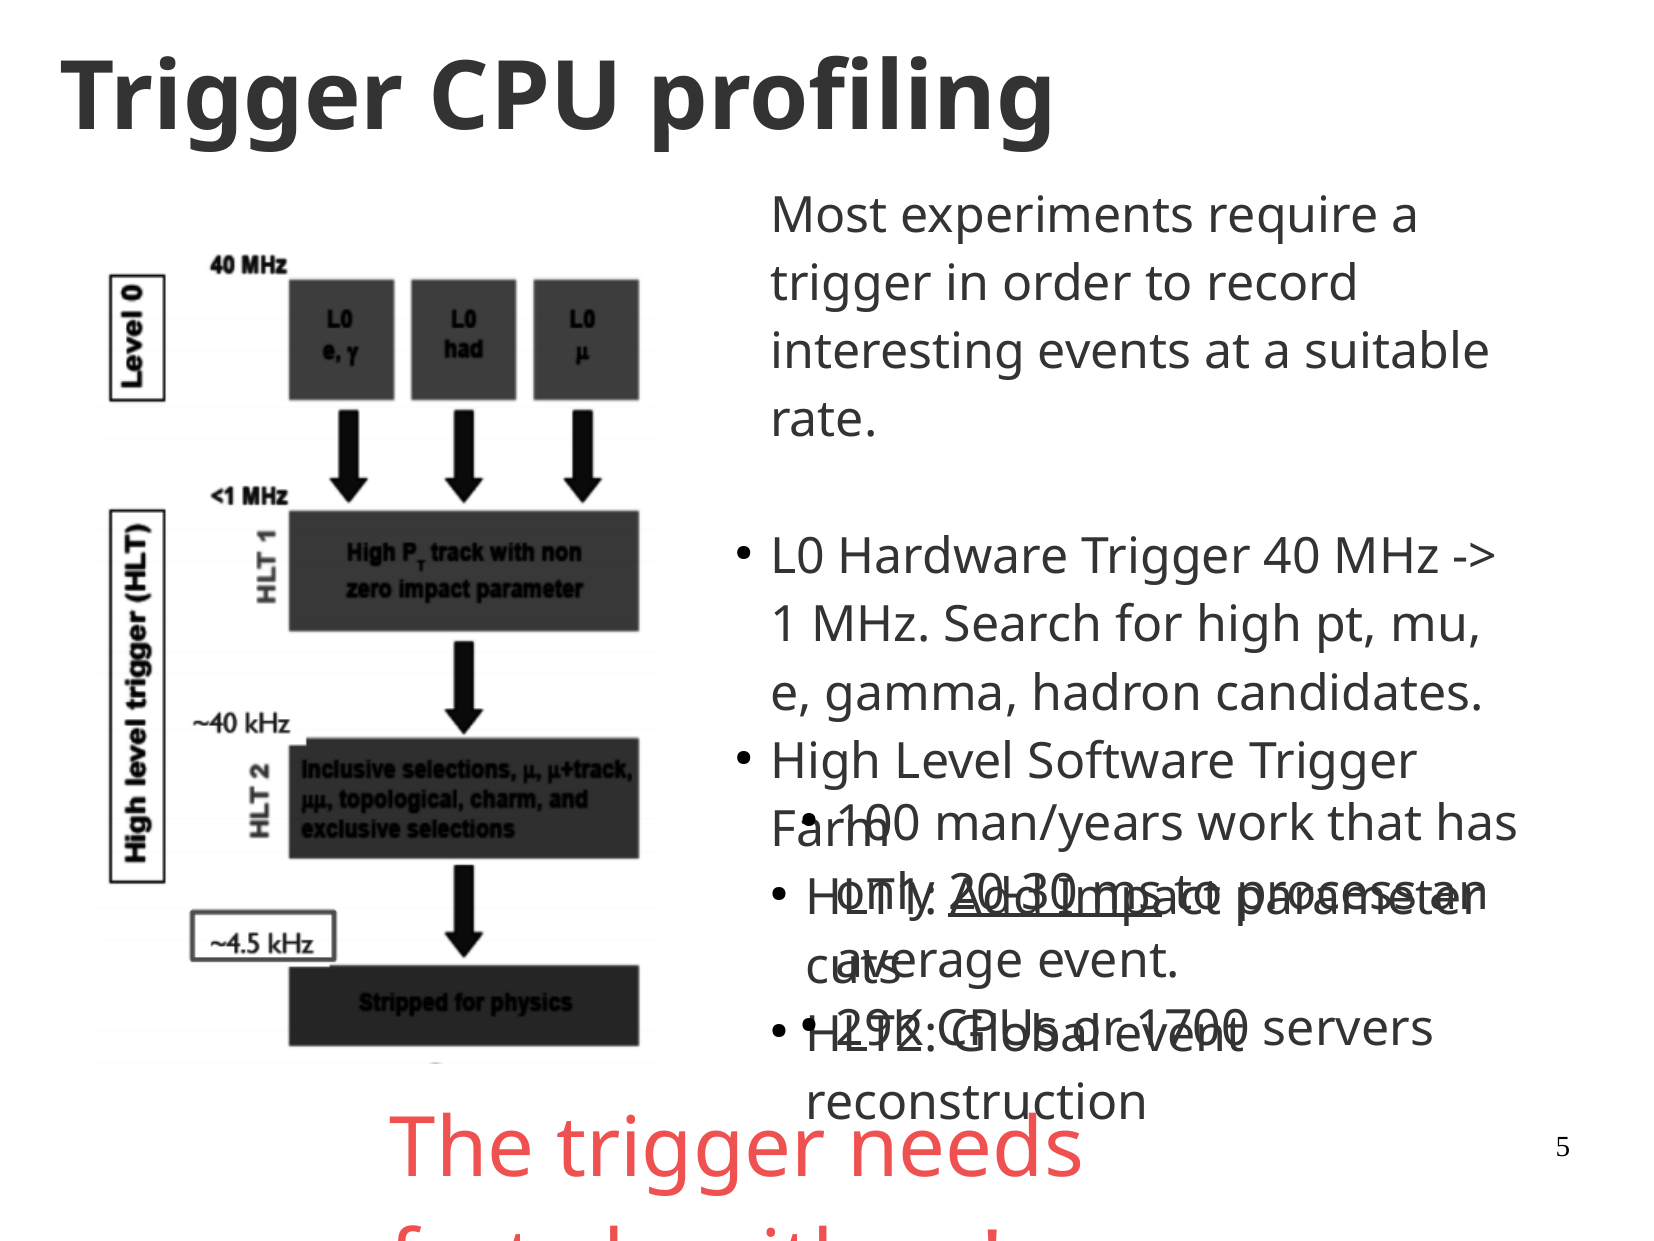

Trigger CPU profiling
Most experiments require a trigger in order to record interesting events at a suitable rate.
L0 Hardware Trigger 40 MHz -> 1 MHz. Search for high pt, mu, e, gamma, hadron candidates.
High Level Software Trigger Farm
HLT1: Add Impact parameter cuts
HLT2: Global event reconstruction
100 man/years work that has only 20-30 ms to process an average event.
29K CPUs or 1700 servers
The trigger needs fast algorithms!
5